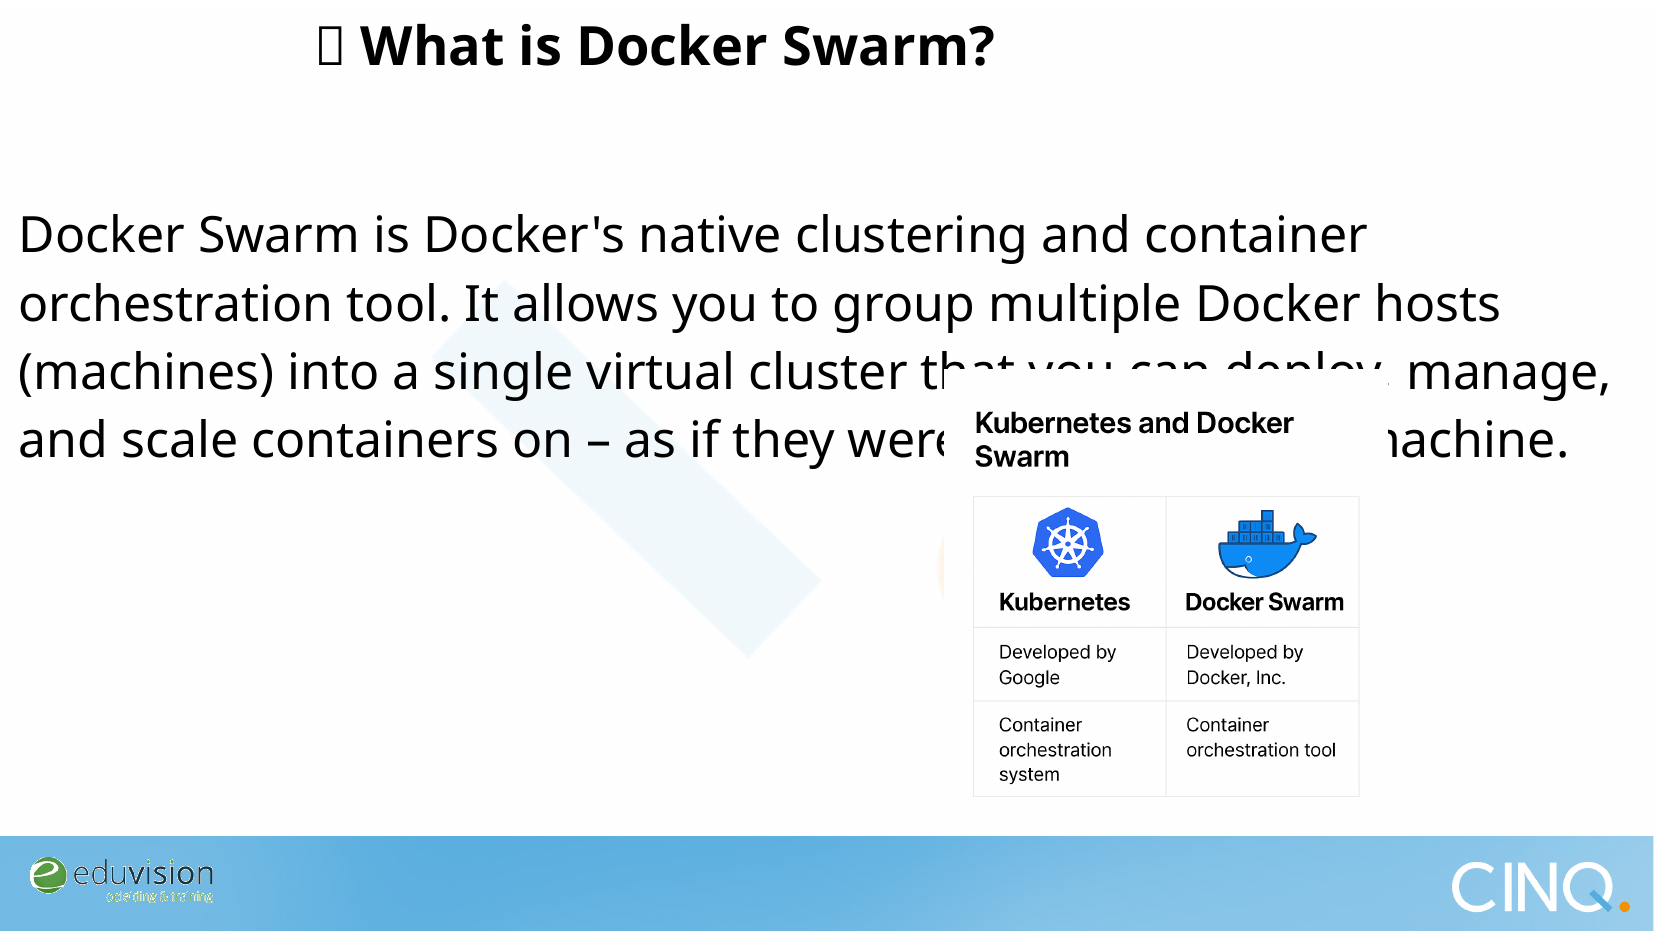

🐳 What is Docker Swarm?
Docker Swarm is Docker's native clustering and container orchestration tool. It allows you to group multiple Docker hosts (machines) into a single virtual cluster that you can deploy, manage, and scale containers on – as if they were running on one machine.